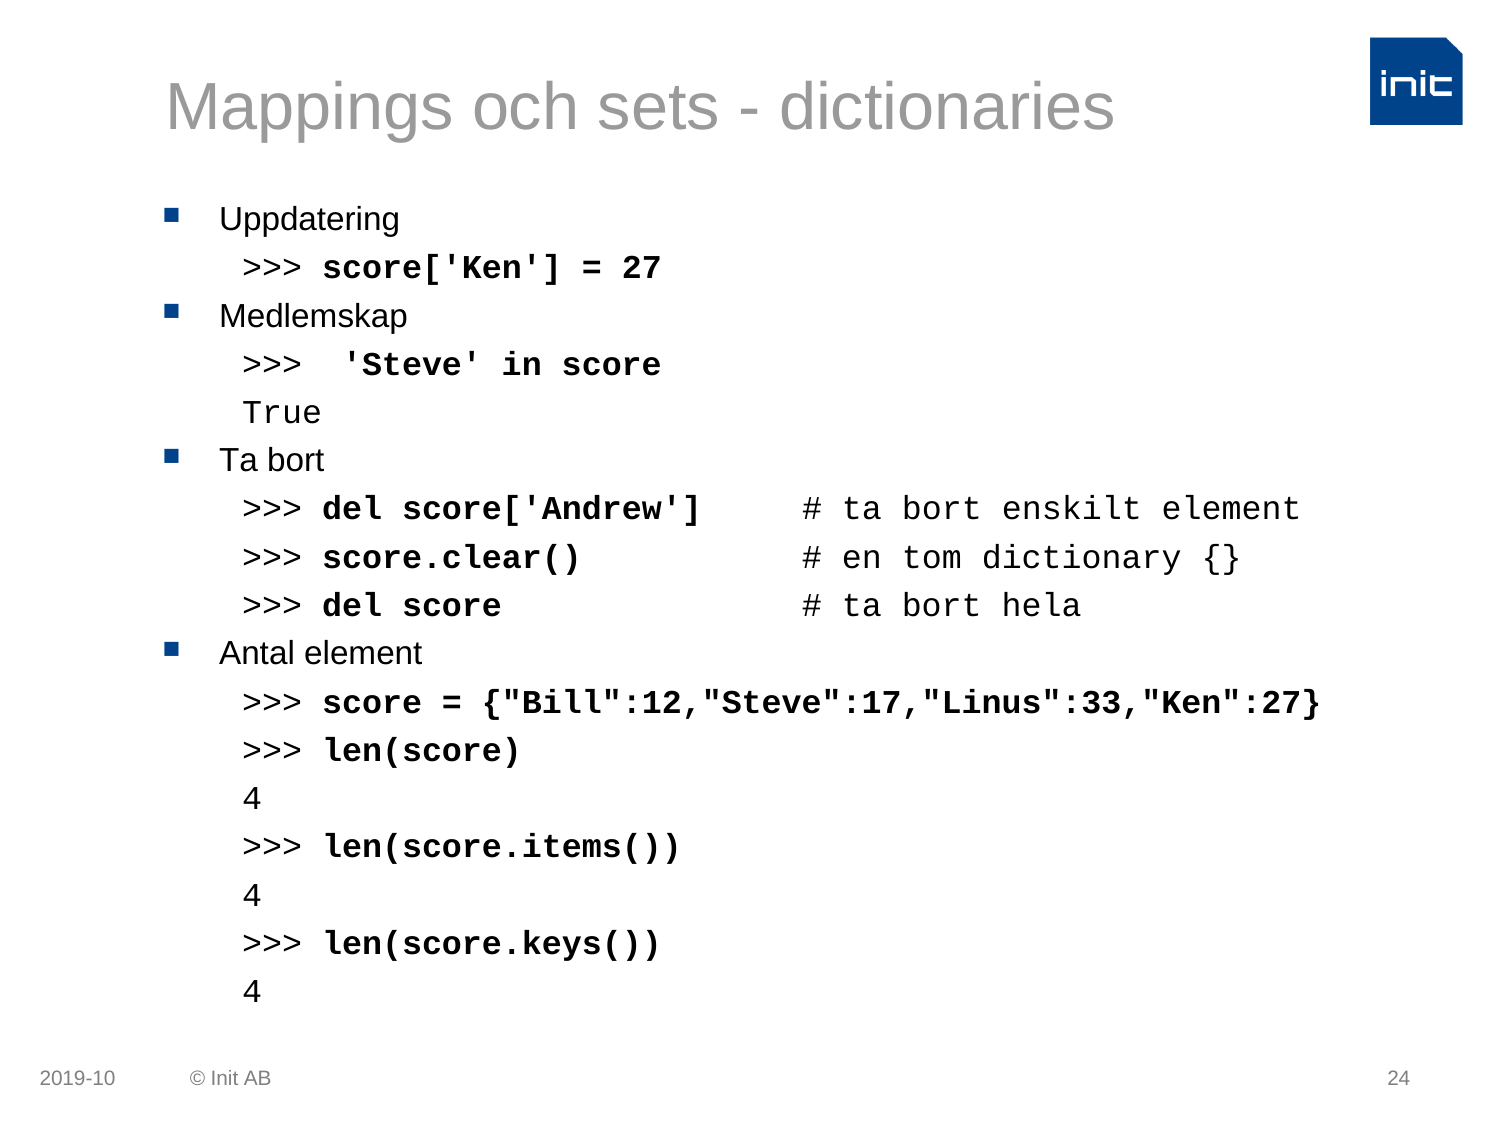

Mappings och sets - dictionaries
Uppdatering
>>> score['Ken'] = 27
Medlemskap
>>> 'Steve' in score
True
Ta bort
>>> del score['Andrew'] # ta bort enskilt element
>>> score.clear() # en tom dictionary {}
>>> del score # ta bort hela
Antal element
>>> score = {"Bill":12,"Steve":17,"Linus":33,"Ken":27}
>>> len(score)
4
>>> len(score.items())
4
>>> len(score.keys())
4
2019-10
© Init AB